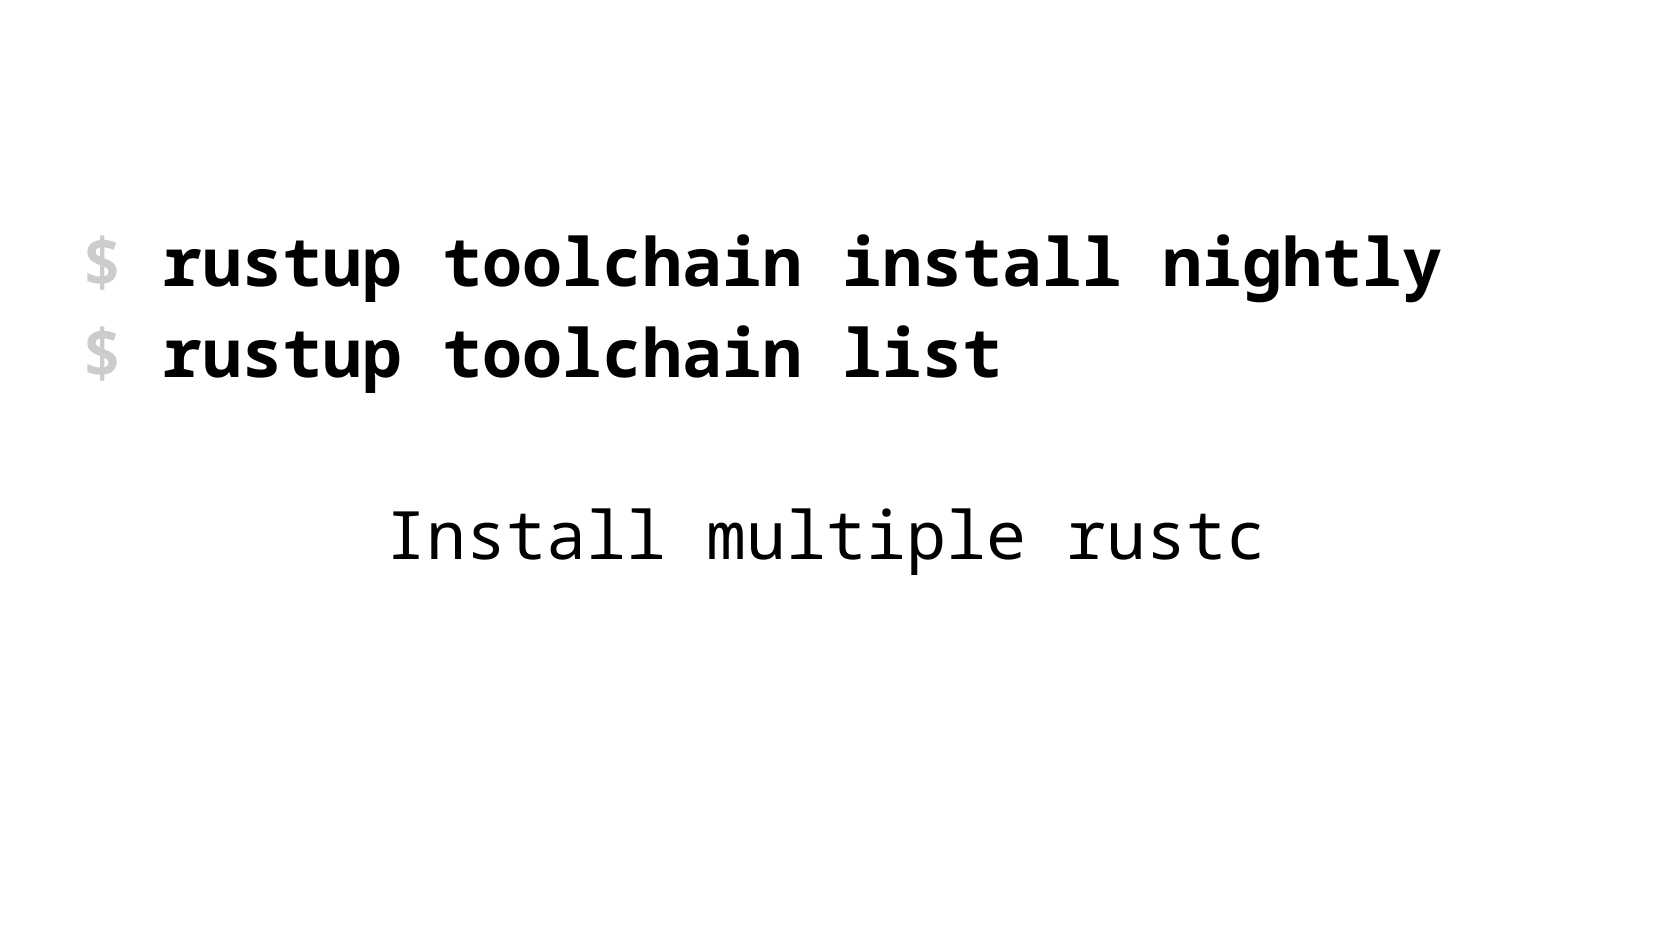

# $ rustup toolchain install nightly
$ rustup toolchain list
Install multiple rustc